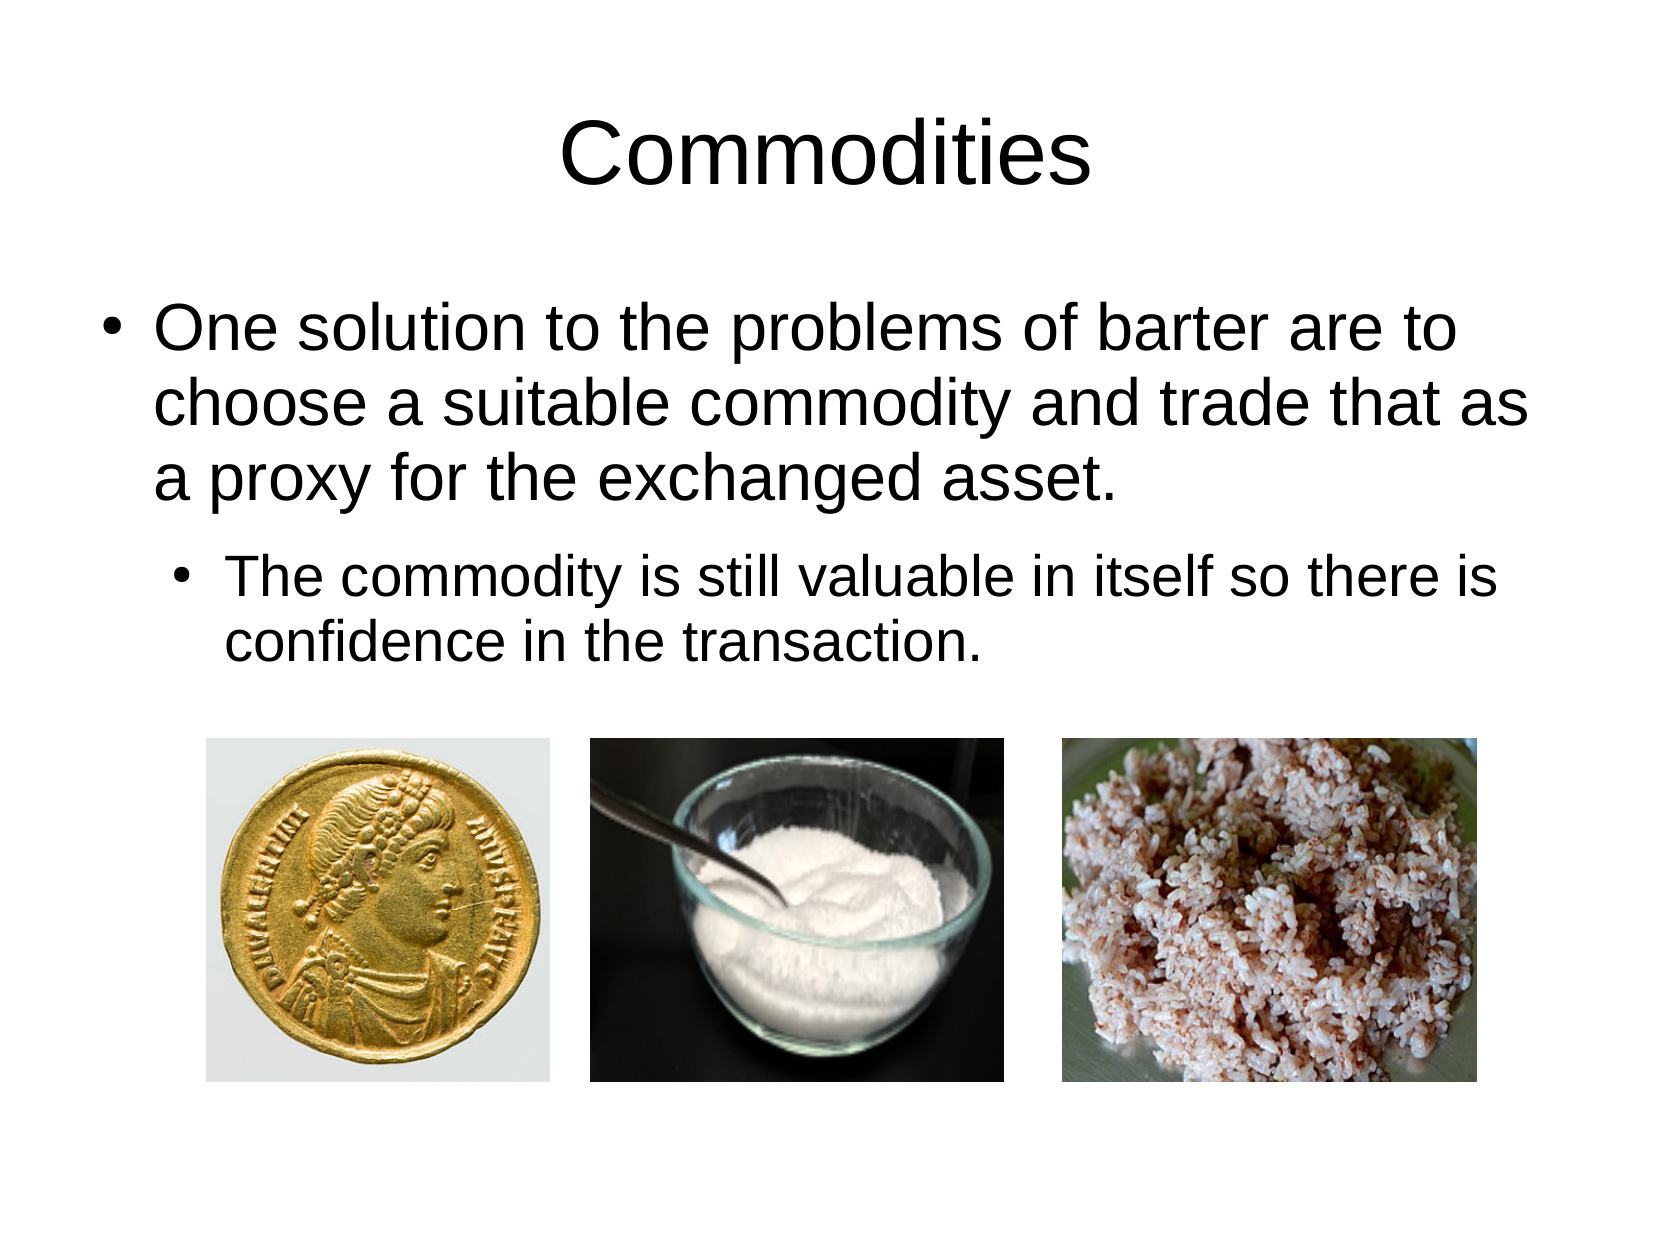

# Commodities
One solution to the problems of barter are to choose a suitable commodity and trade that as a proxy for the exchanged asset.
The commodity is still valuable in itself so there is confidence in the transaction.